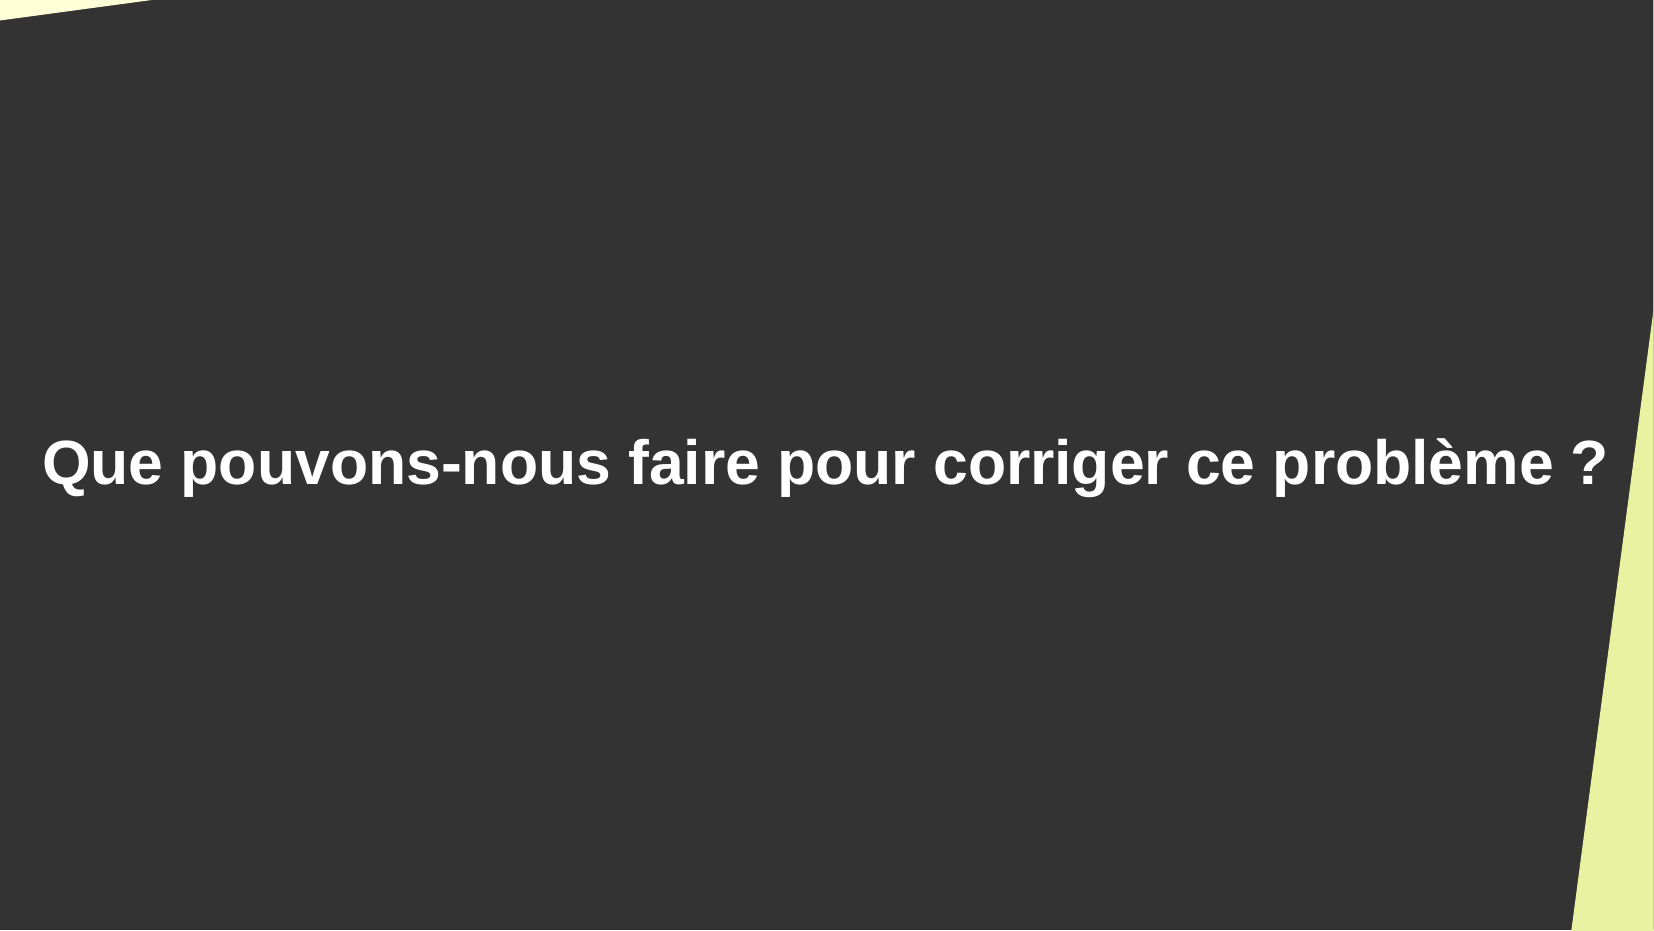

Que pouvons-nous faire pour corriger ce problème ?